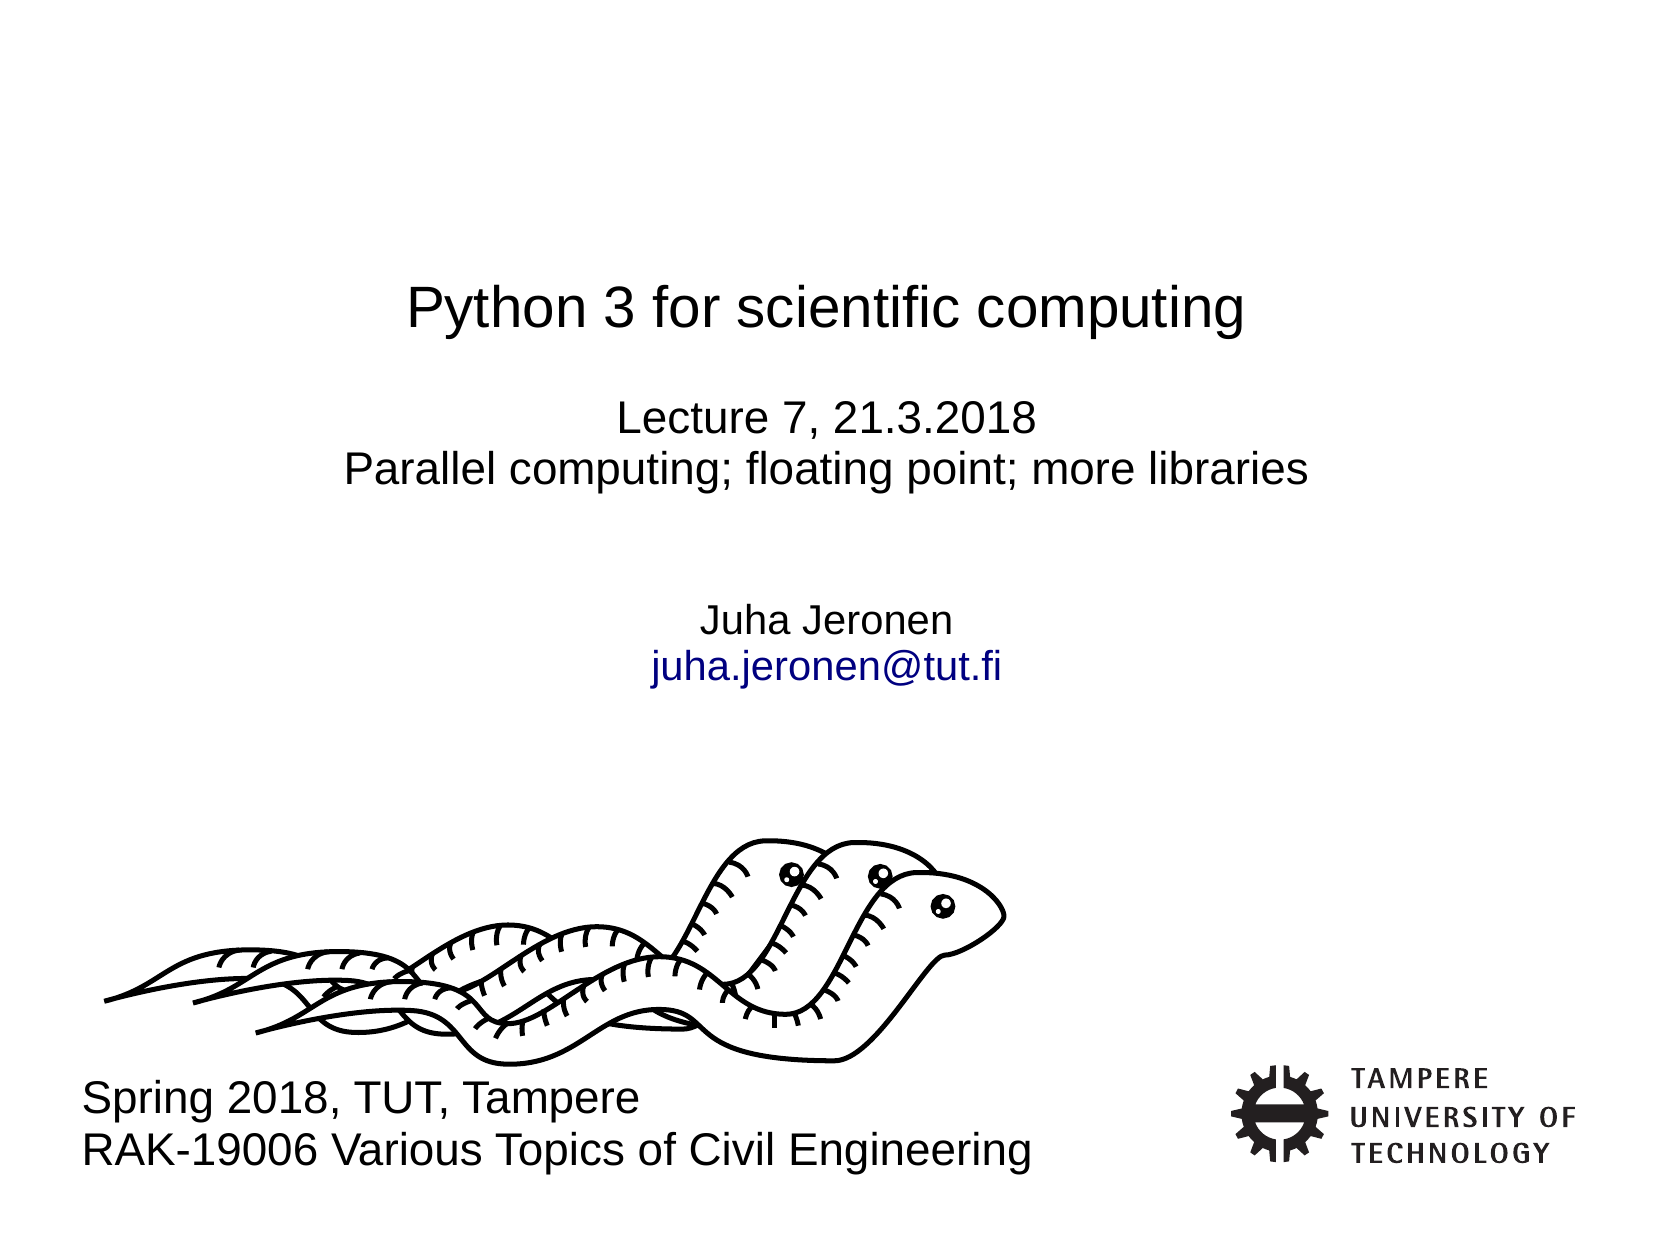

# Python 3 for scientific computing
Lecture 7, 21.3.2018
Parallel computing; floating point; more libraries
Juha Jeronen
juha.jeronen@tut.fi
Spring 2018, TUT, Tampere
RAK-19006 Various Topics of Civil Engineering